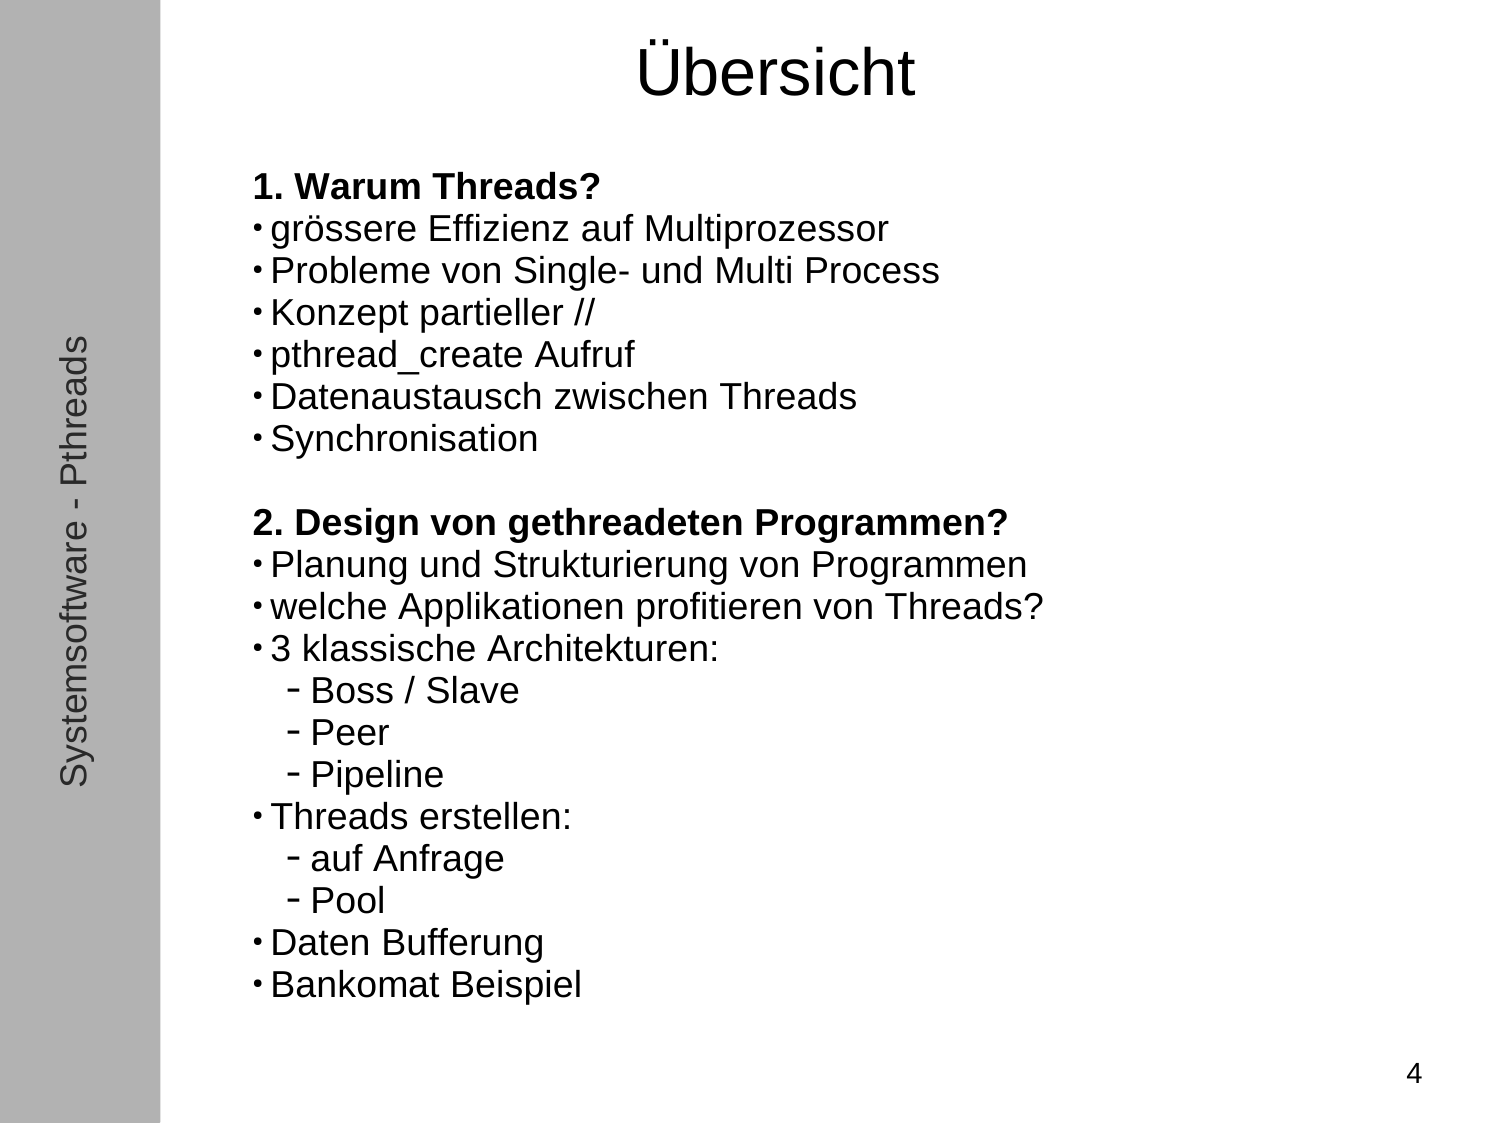

Übersicht
1. Warum Threads?
grössere Effizienz auf Multiprozessor
Probleme von Single- und Multi Process
Konzept partieller //
pthread_create Aufruf
Datenaustausch zwischen Threads
Synchronisation
2. Design von gethreadeten Programmen?
Planung und Strukturierung von Programmen
welche Applikationen profitieren von Threads?
3 klassische Architekturen:
Boss / Slave
Peer
Pipeline
Threads erstellen:
auf Anfrage
Pool
Daten Bufferung
Bankomat Beispiel
Systemsoftware - Pthreads